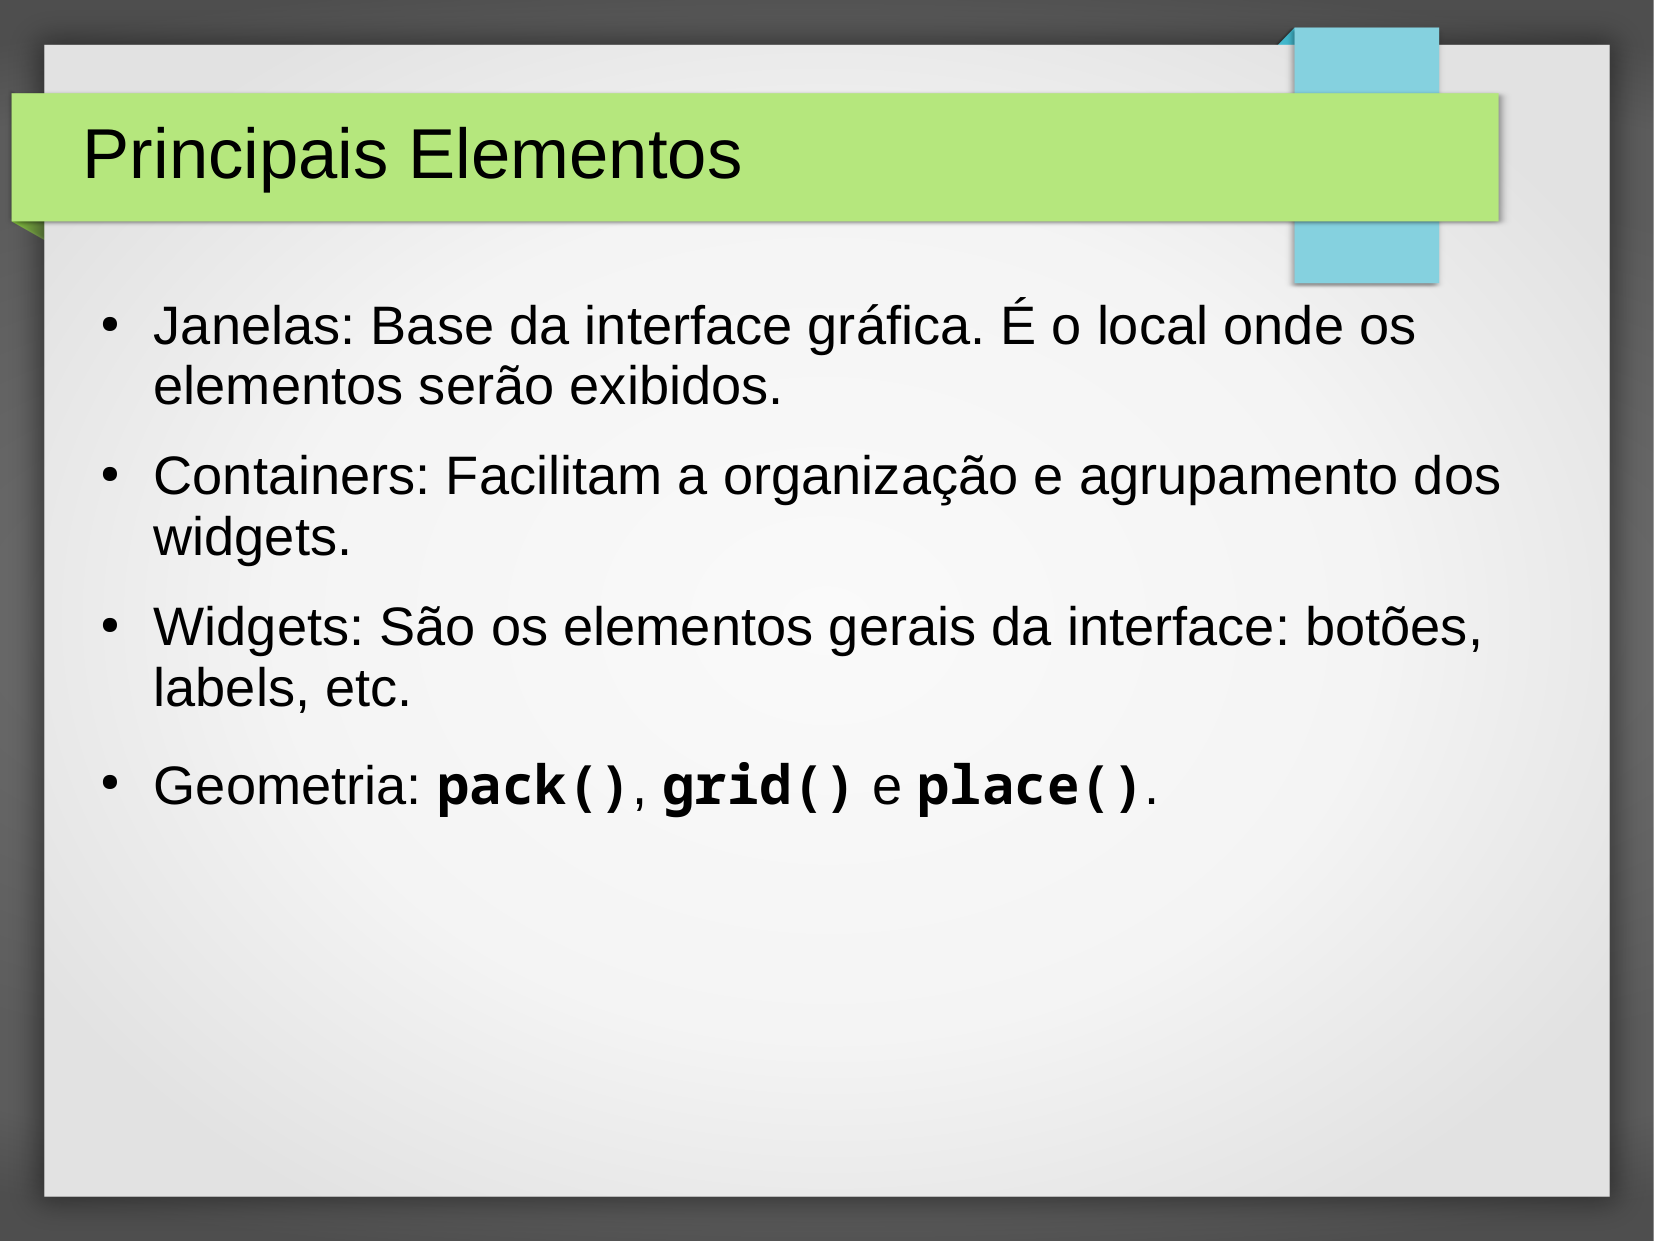

# Principais Elementos
Janelas: Base da interface gráfica. É o local onde os elementos serão exibidos.
Containers: Facilitam a organização e agrupamento dos widgets.
Widgets: São os elementos gerais da interface: botões, labels, etc.
Geometria: pack(), grid() e place().